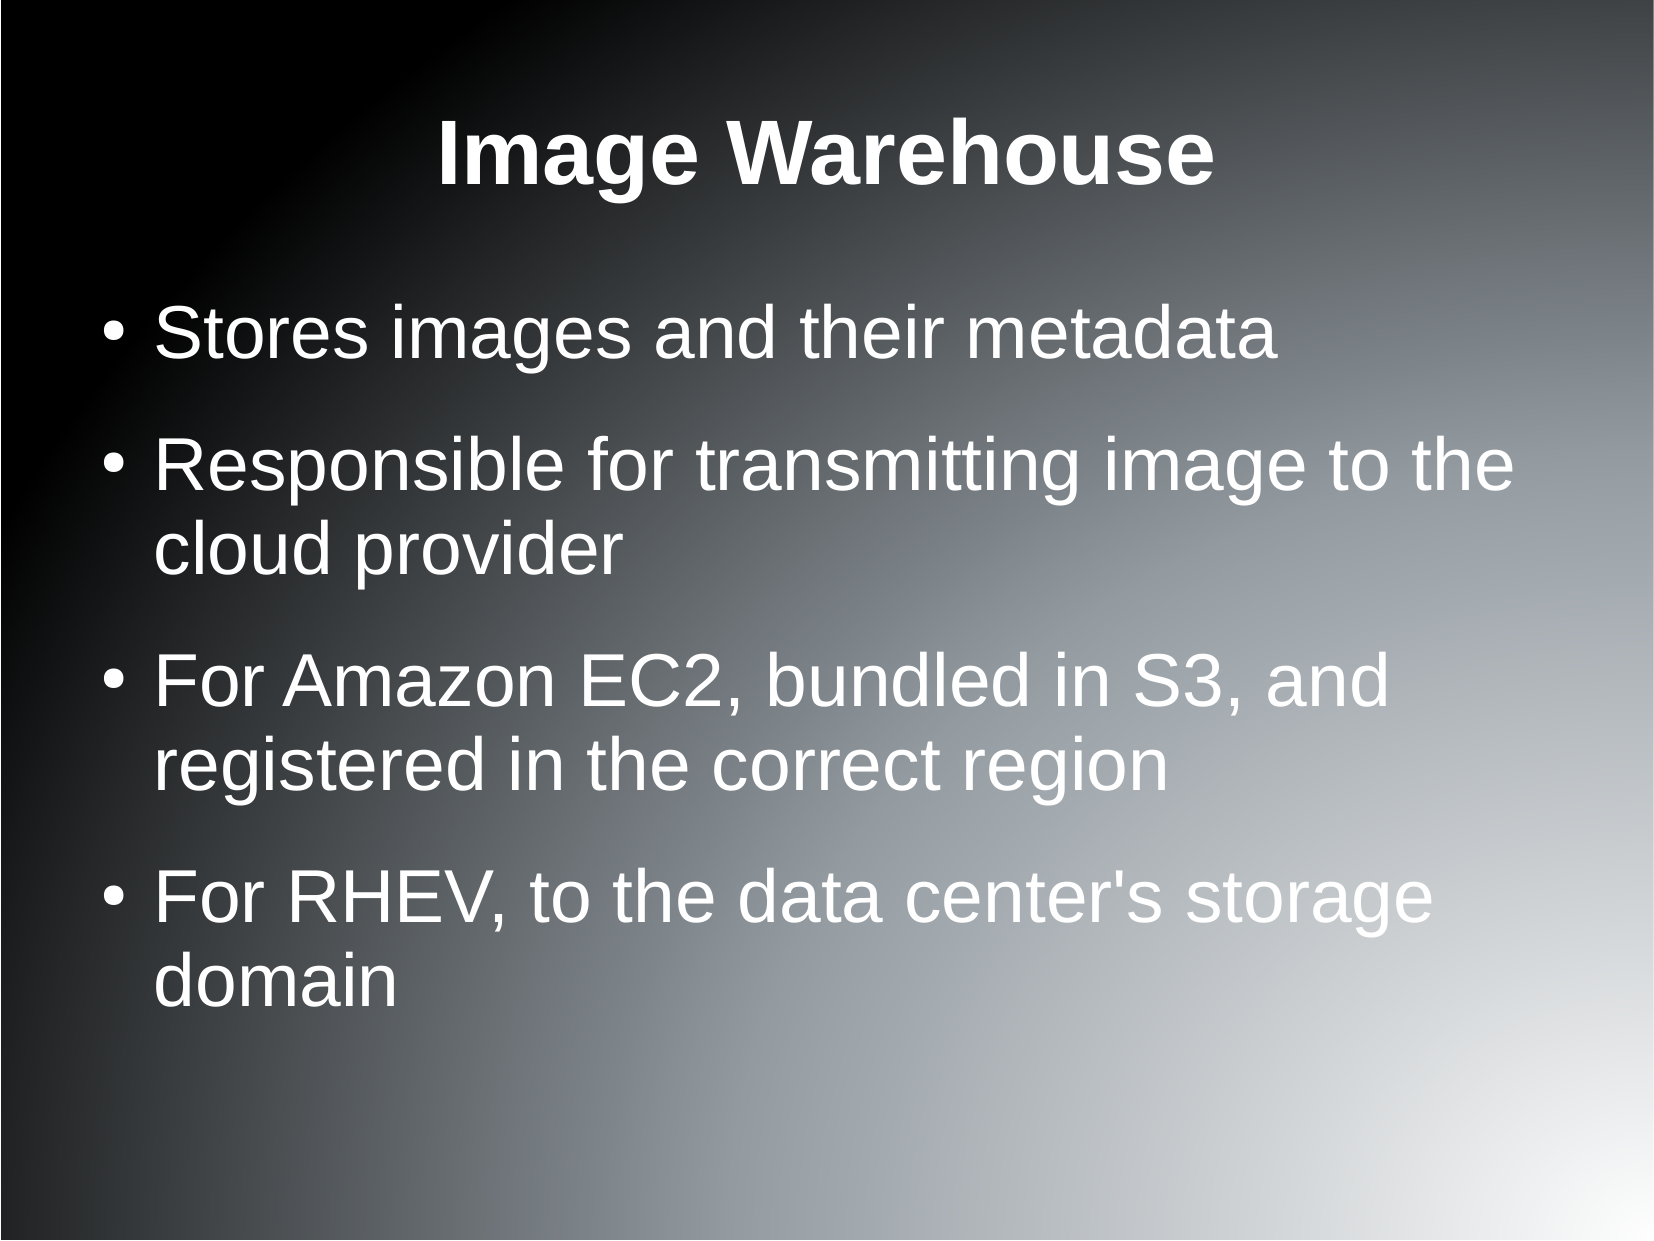

# Image Warehouse
Stores images and their metadata
Responsible for transmitting image to the cloud provider
For Amazon EC2, bundled in S3, and registered in the correct region
For RHEV, to the data center's storage domain